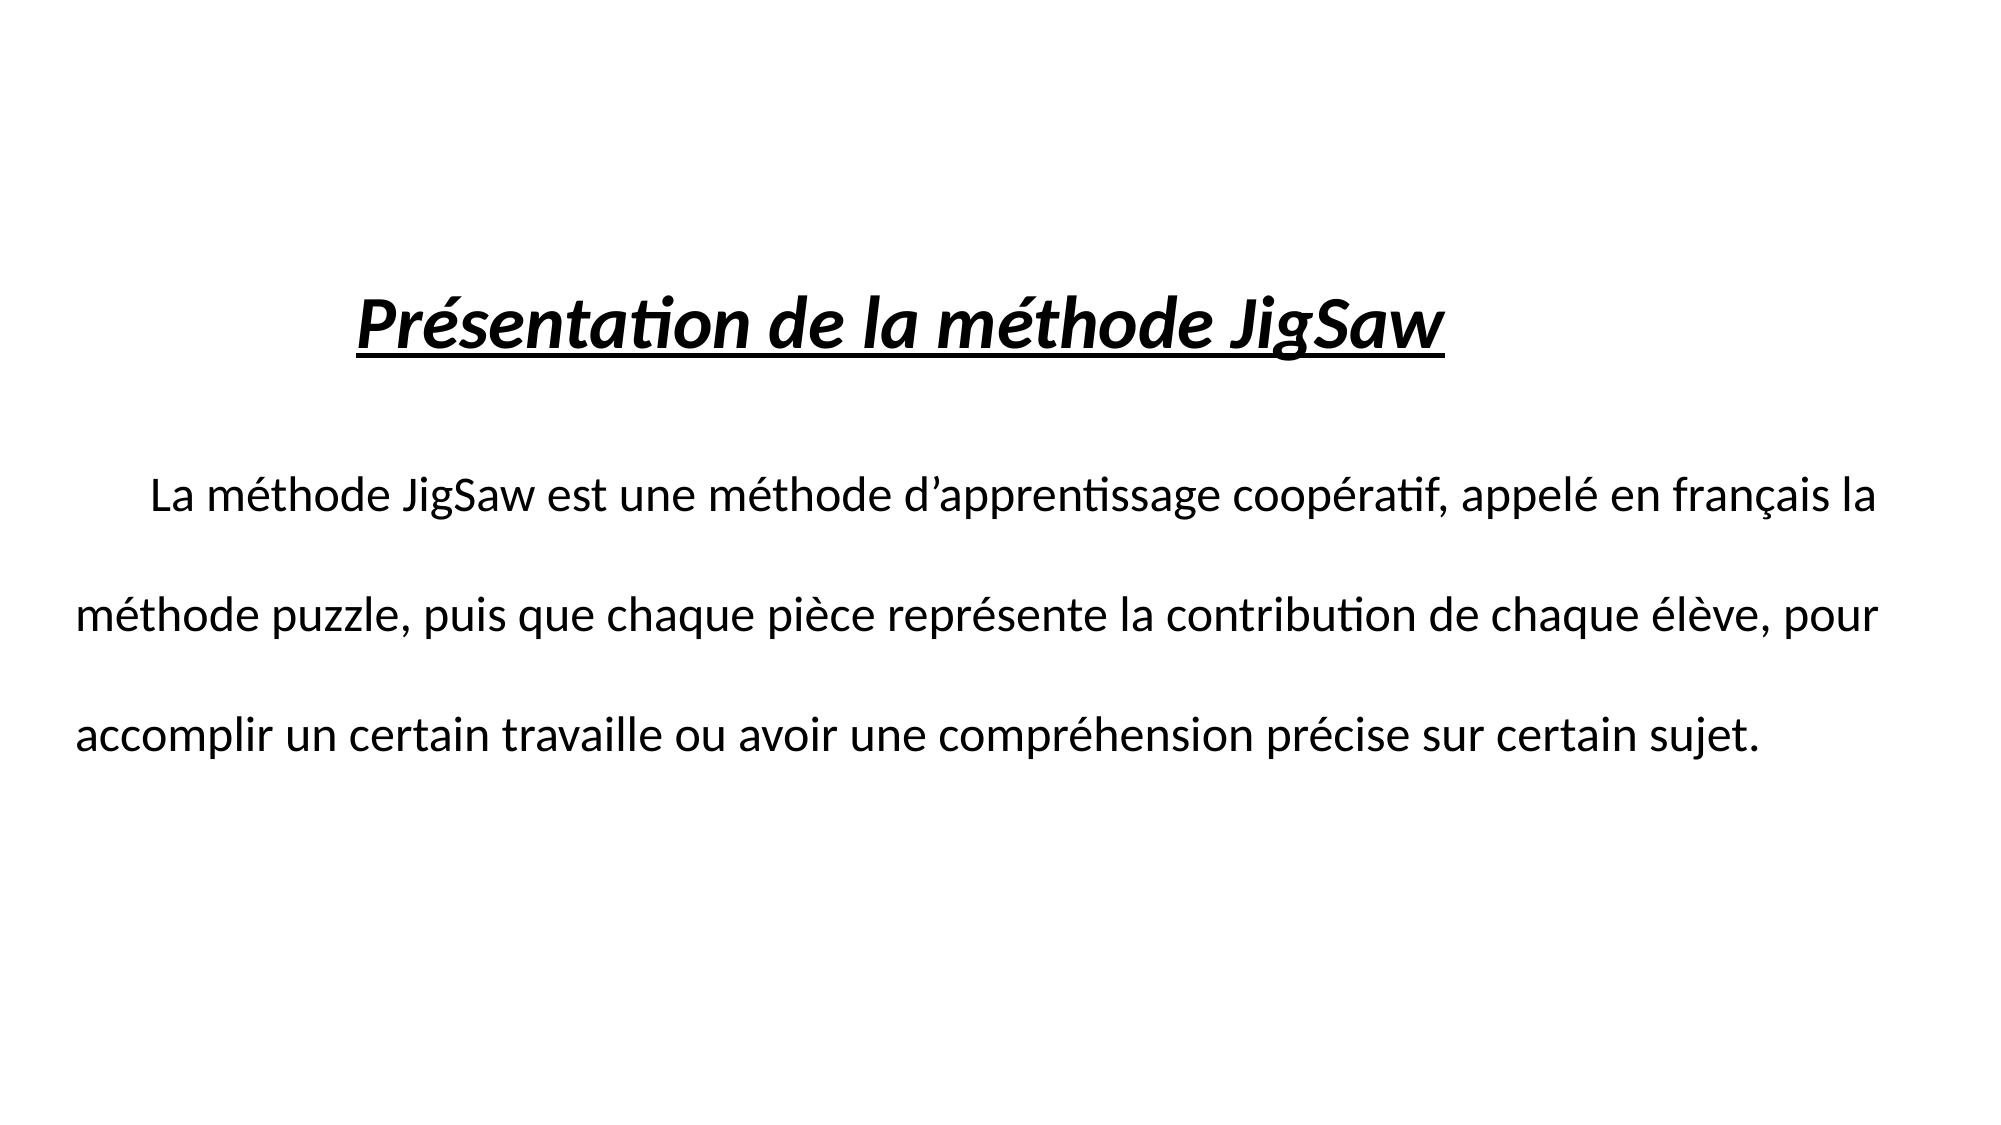

Présentation de la méthode JigSaw
# La méthode JigSaw est une méthode d’apprentissage coopératif, appelé en français la méthode puzzle, puis que chaque pièce représente la contribution de chaque élève, pour accomplir un certain travaille ou avoir une compréhension précise sur certain sujet.